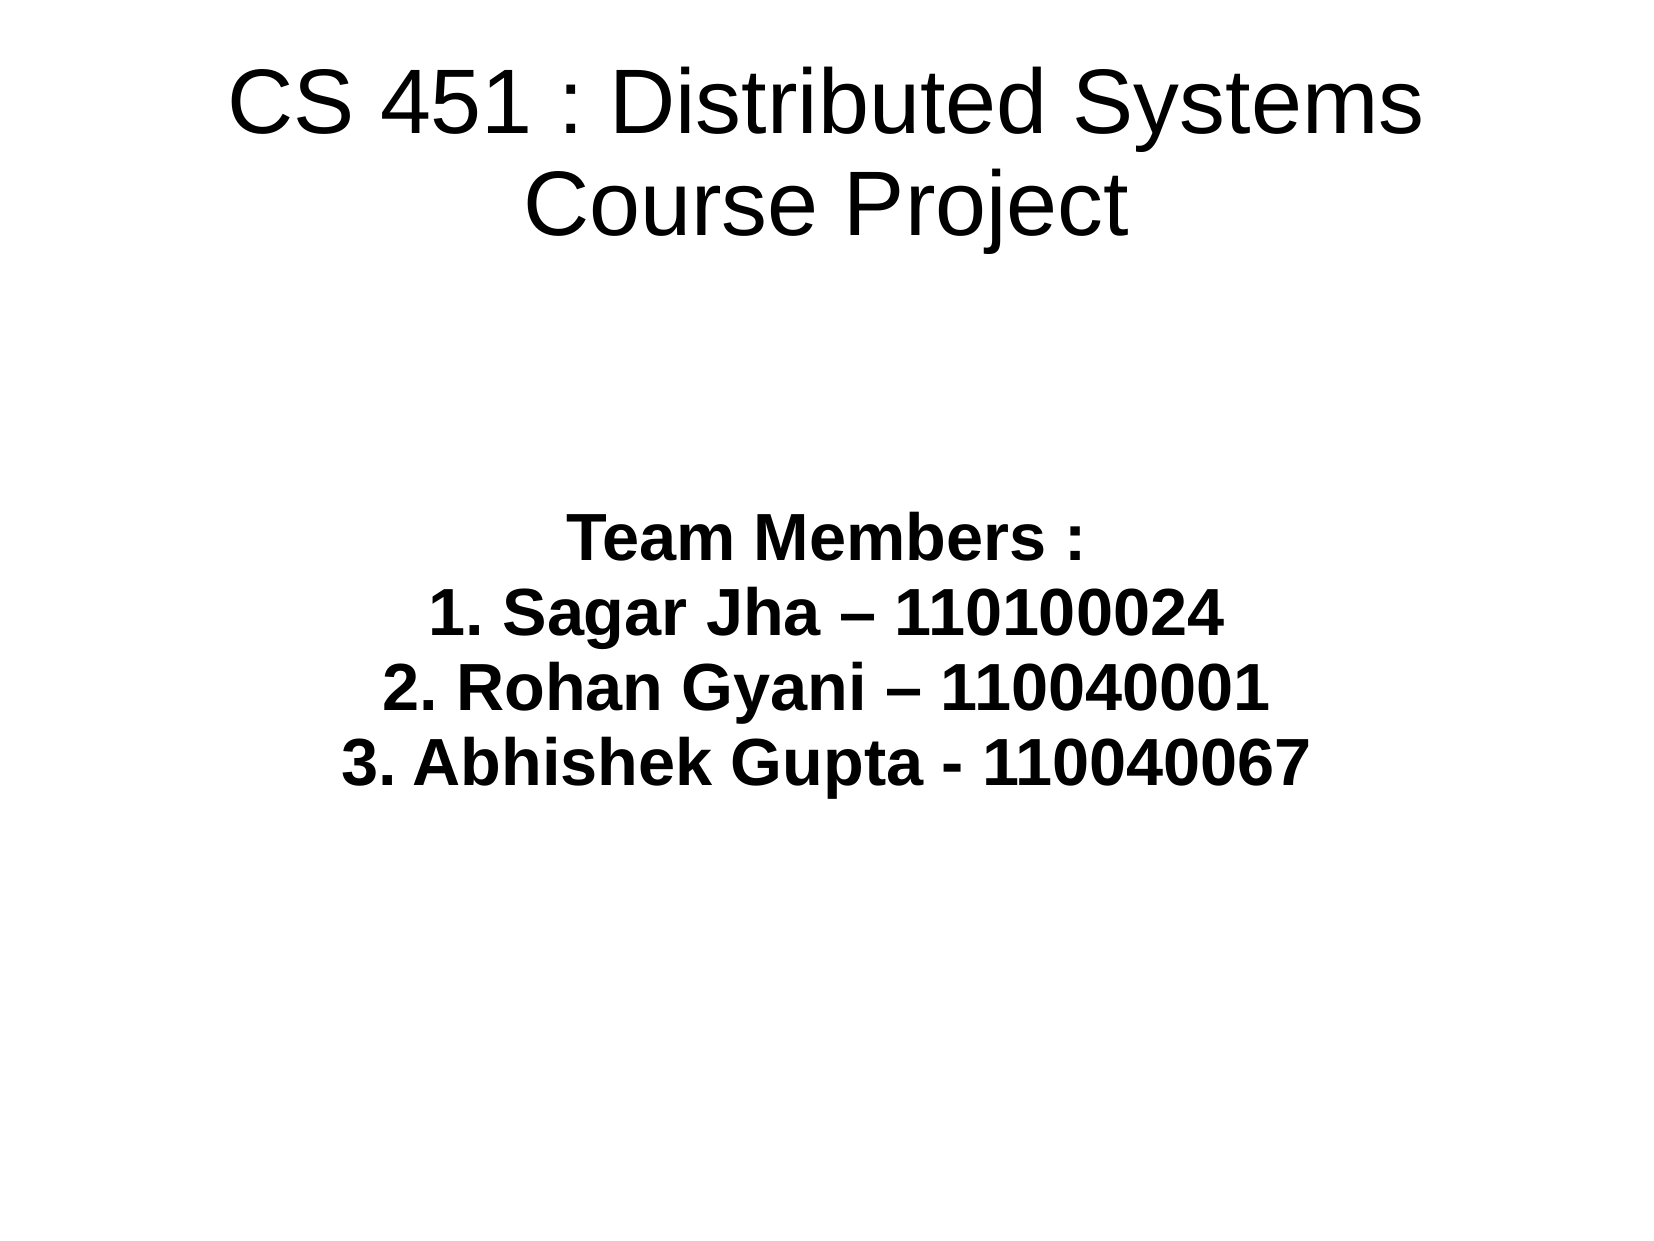

# CS 451 : Distributed Systems Course Project
Team Members :
1. Sagar Jha – 110100024
2. Rohan Gyani – 110040001
3. Abhishek Gupta - 110040067